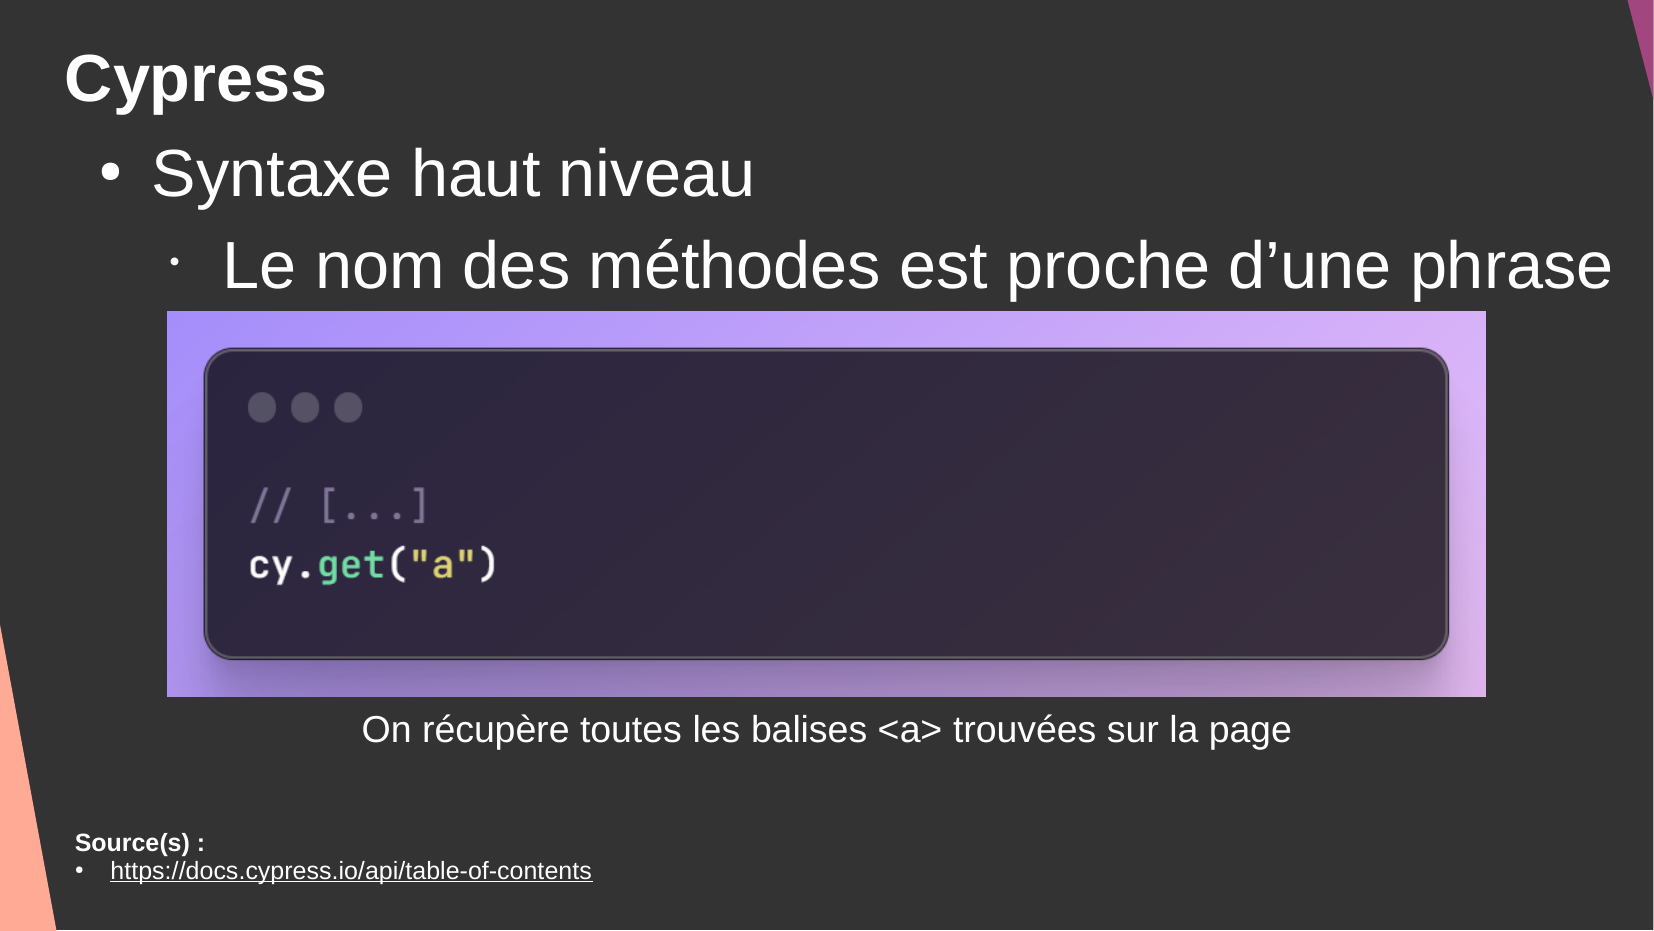

# Cypress
Syntaxe haut niveau
Le nom des méthodes est proche d’une phrase
On récupère toutes les balises <a> trouvées sur la page
Source(s) :
https://docs.cypress.io/api/table-of-contents